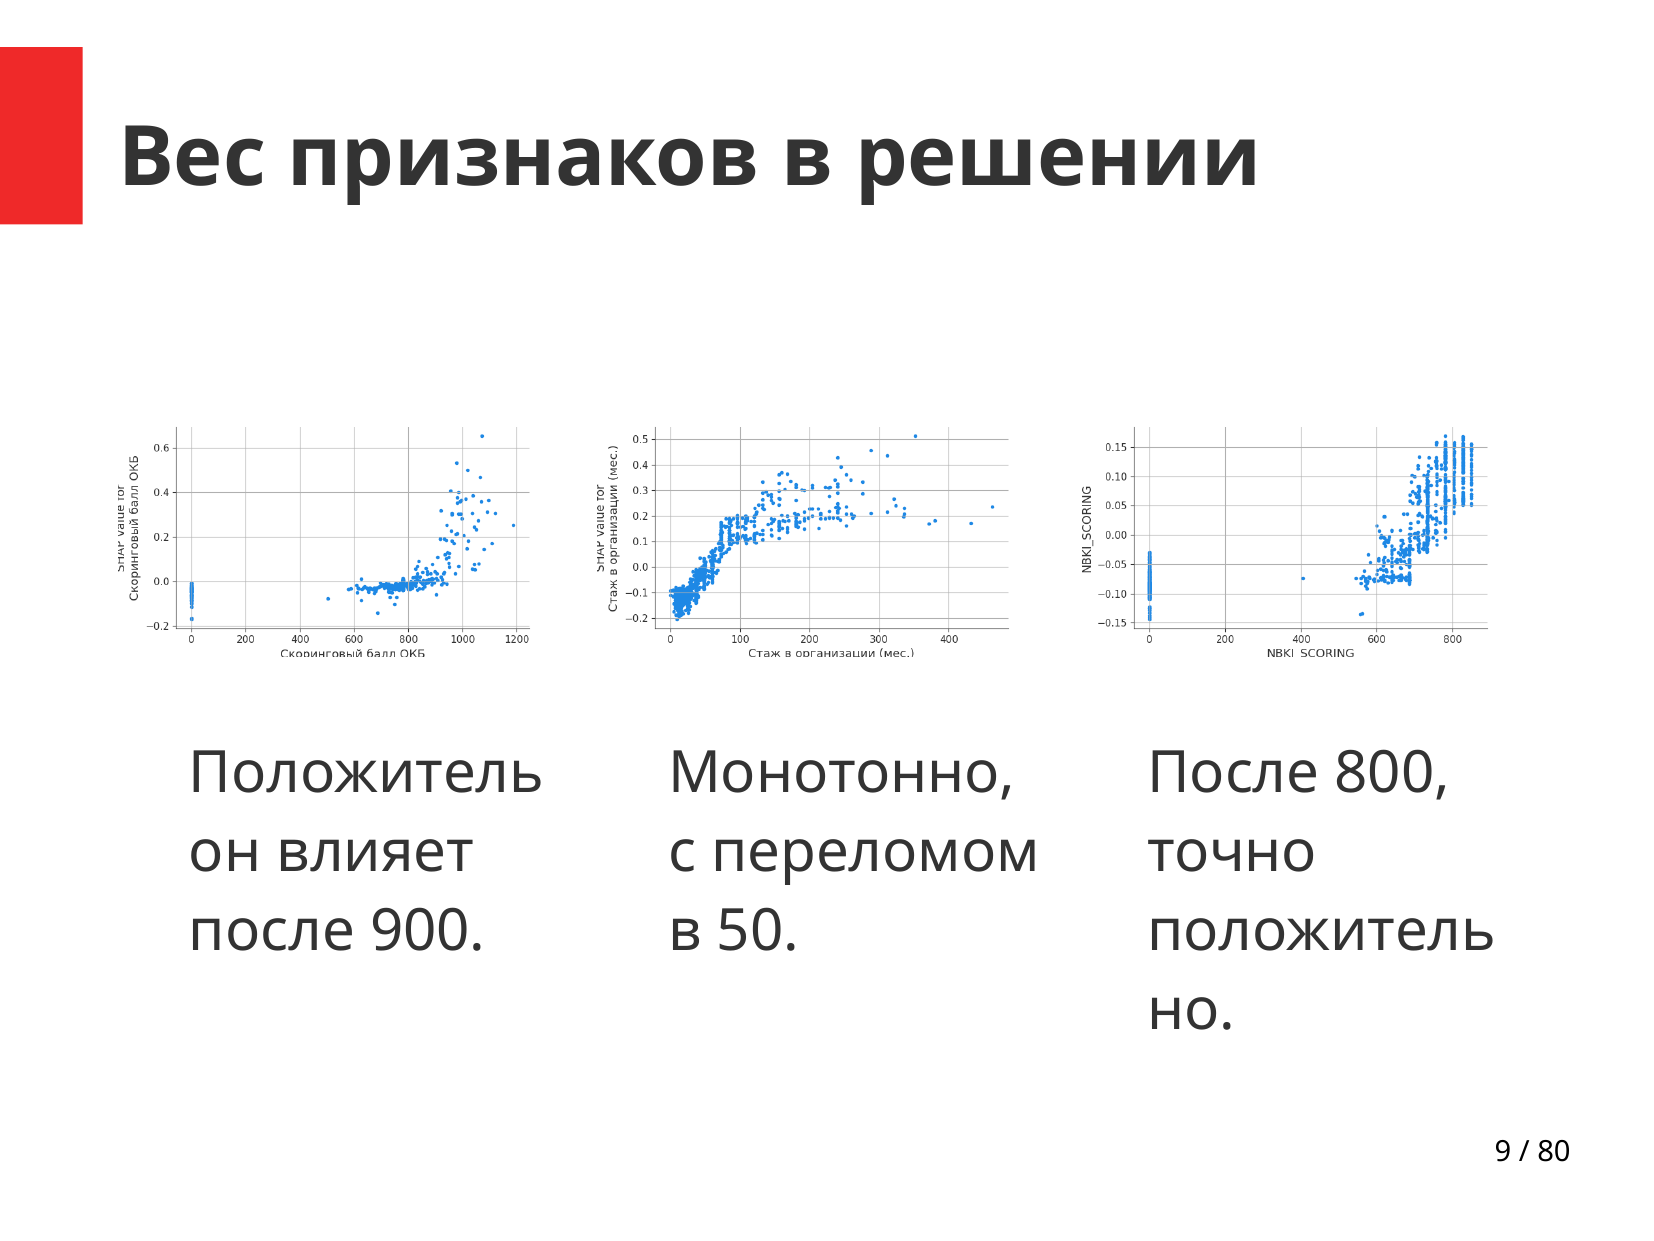

# Вес признаков в решении
Положительон влияет после 900.
Монотонно, с переломом в 50.
После 800, точно положительно.
9